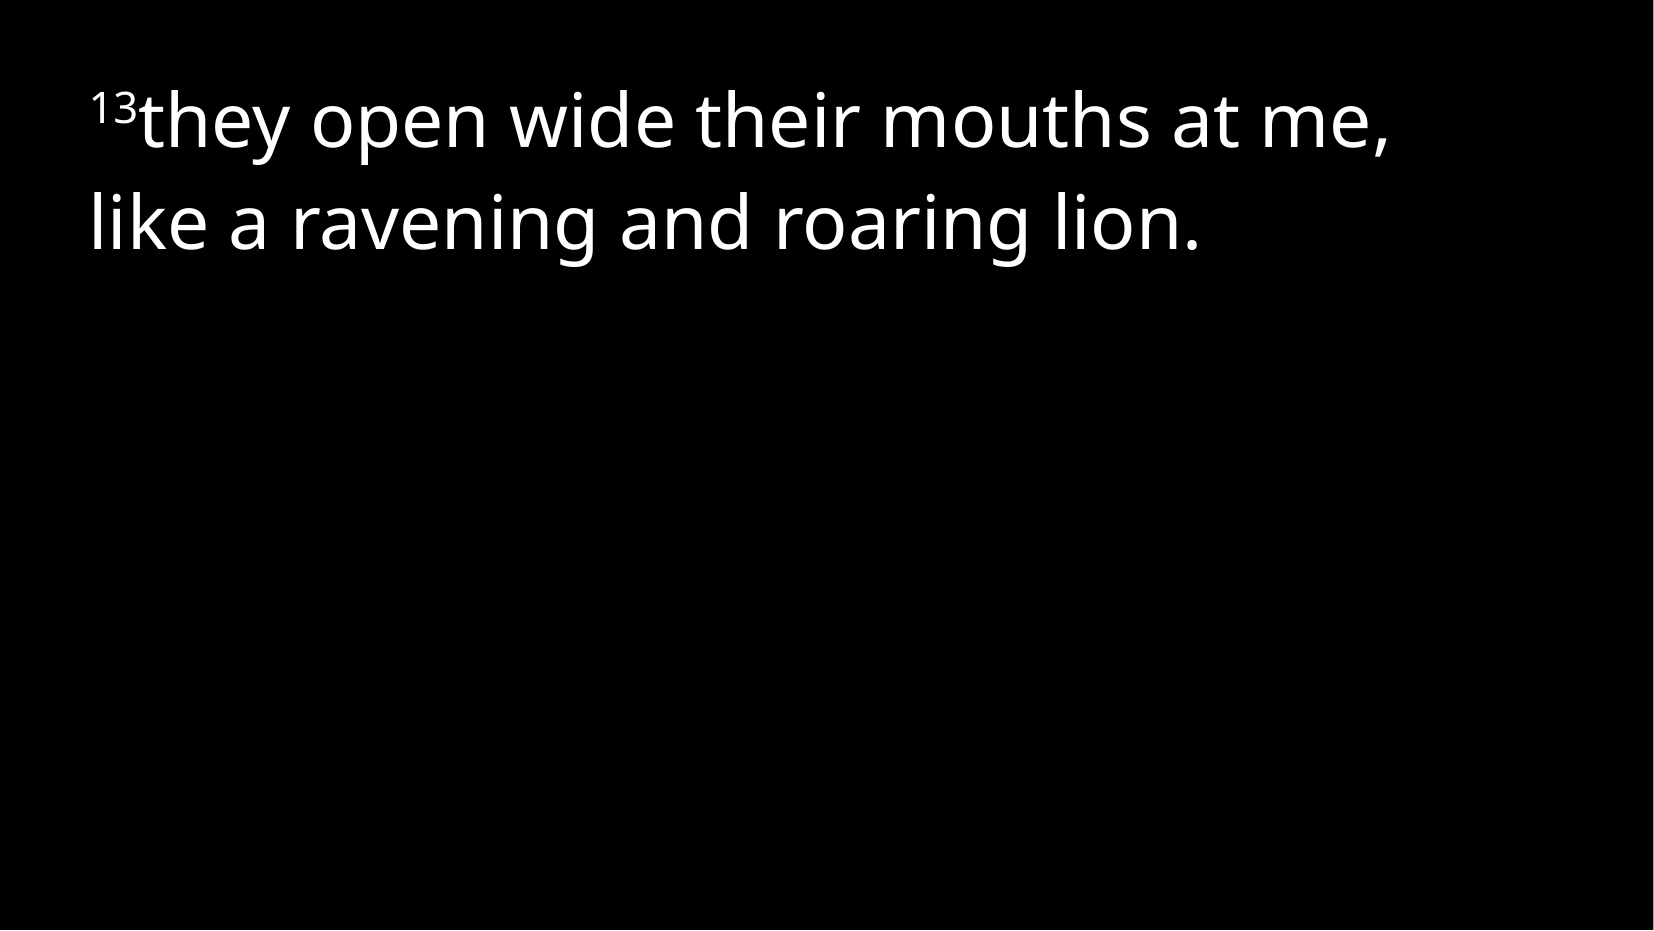

13they open wide their mouths at me,
like a ravening and roaring lion.